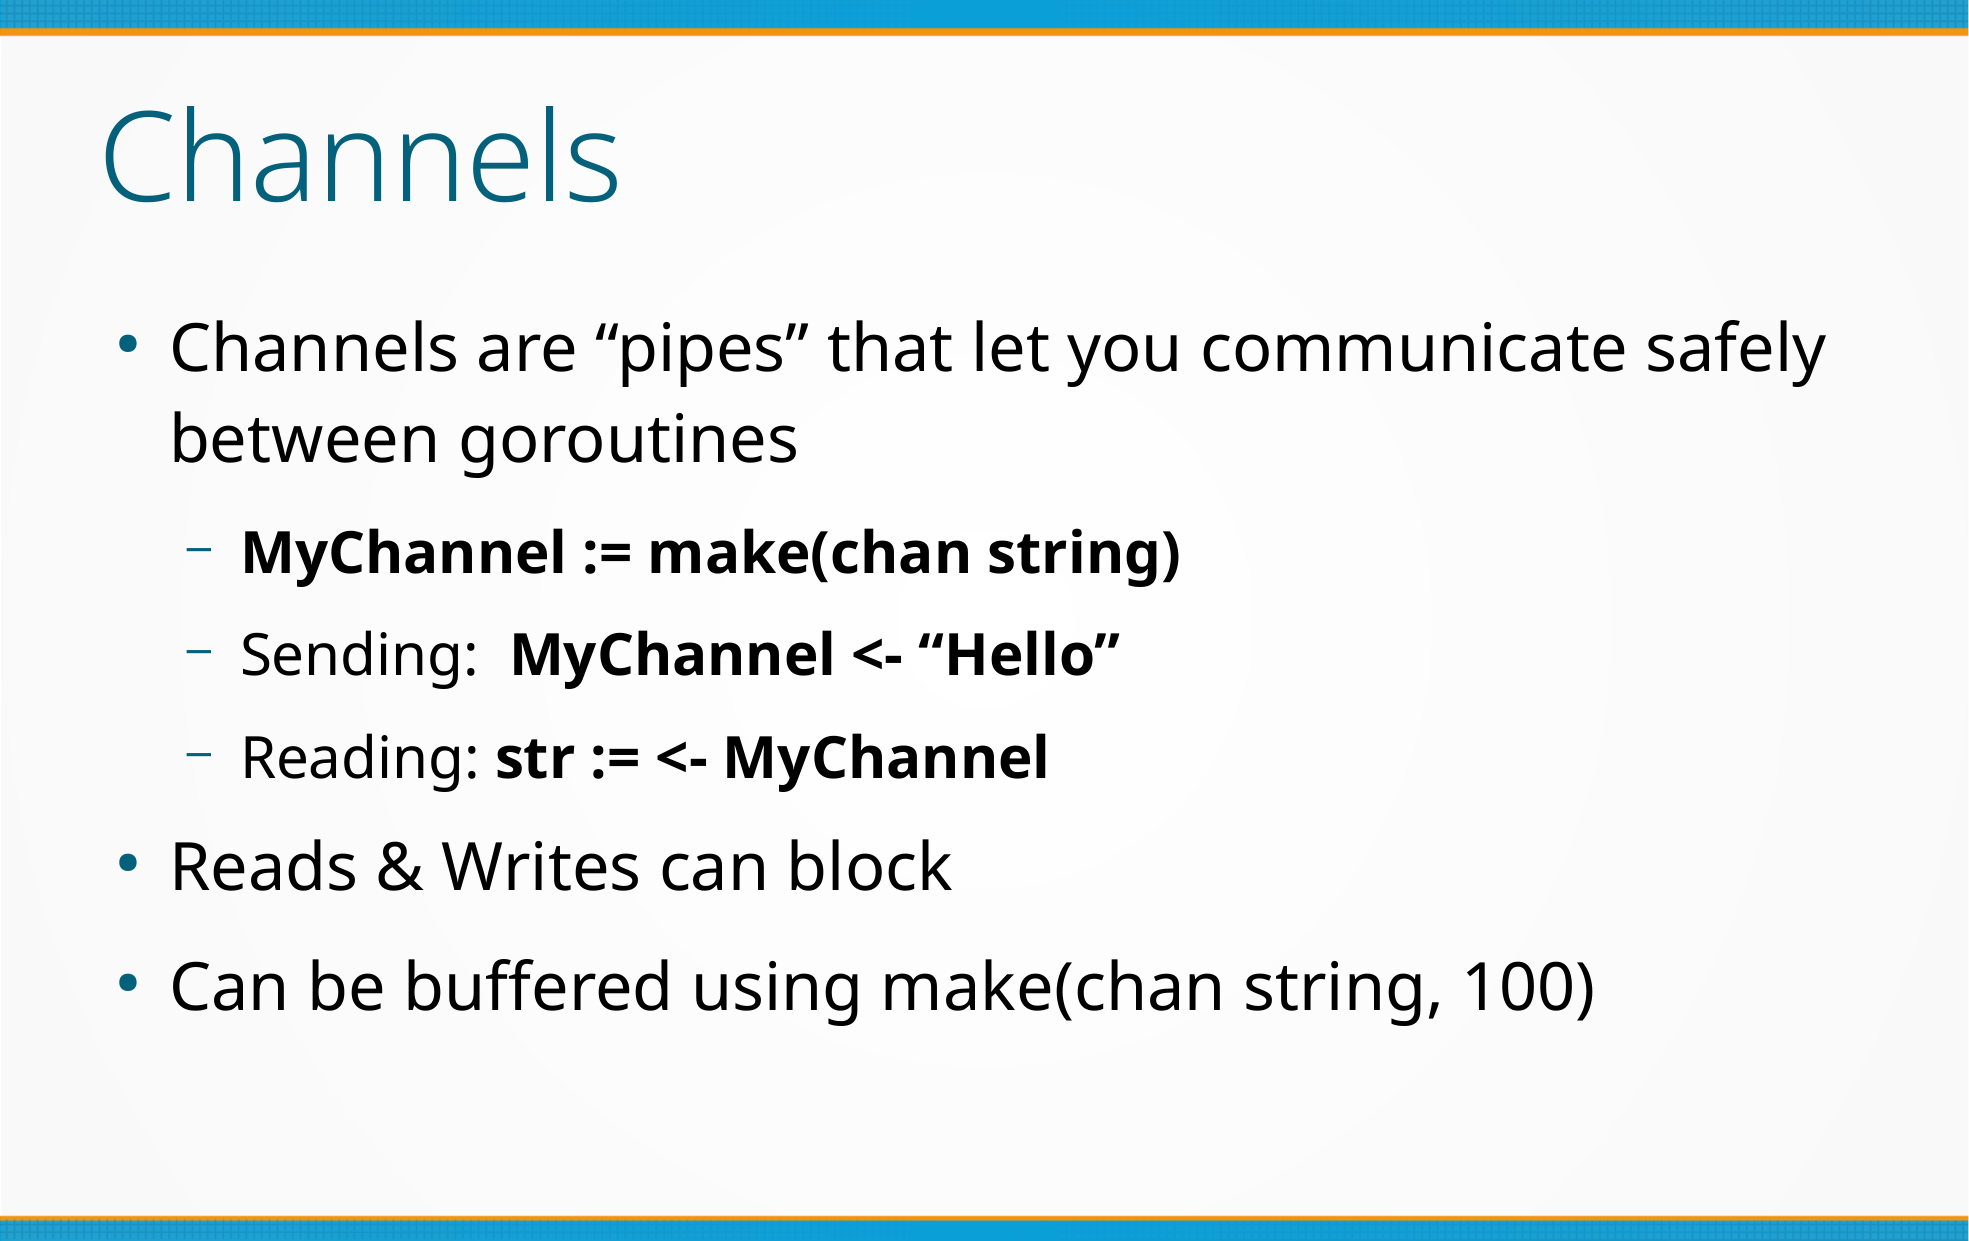

# Channels
Channels are “pipes” that let you communicate safely between goroutines
MyChannel := make(chan string)
Sending: MyChannel <- “Hello”
Reading: str := <- MyChannel
Reads & Writes can block
Can be buffered using make(chan string, 100)